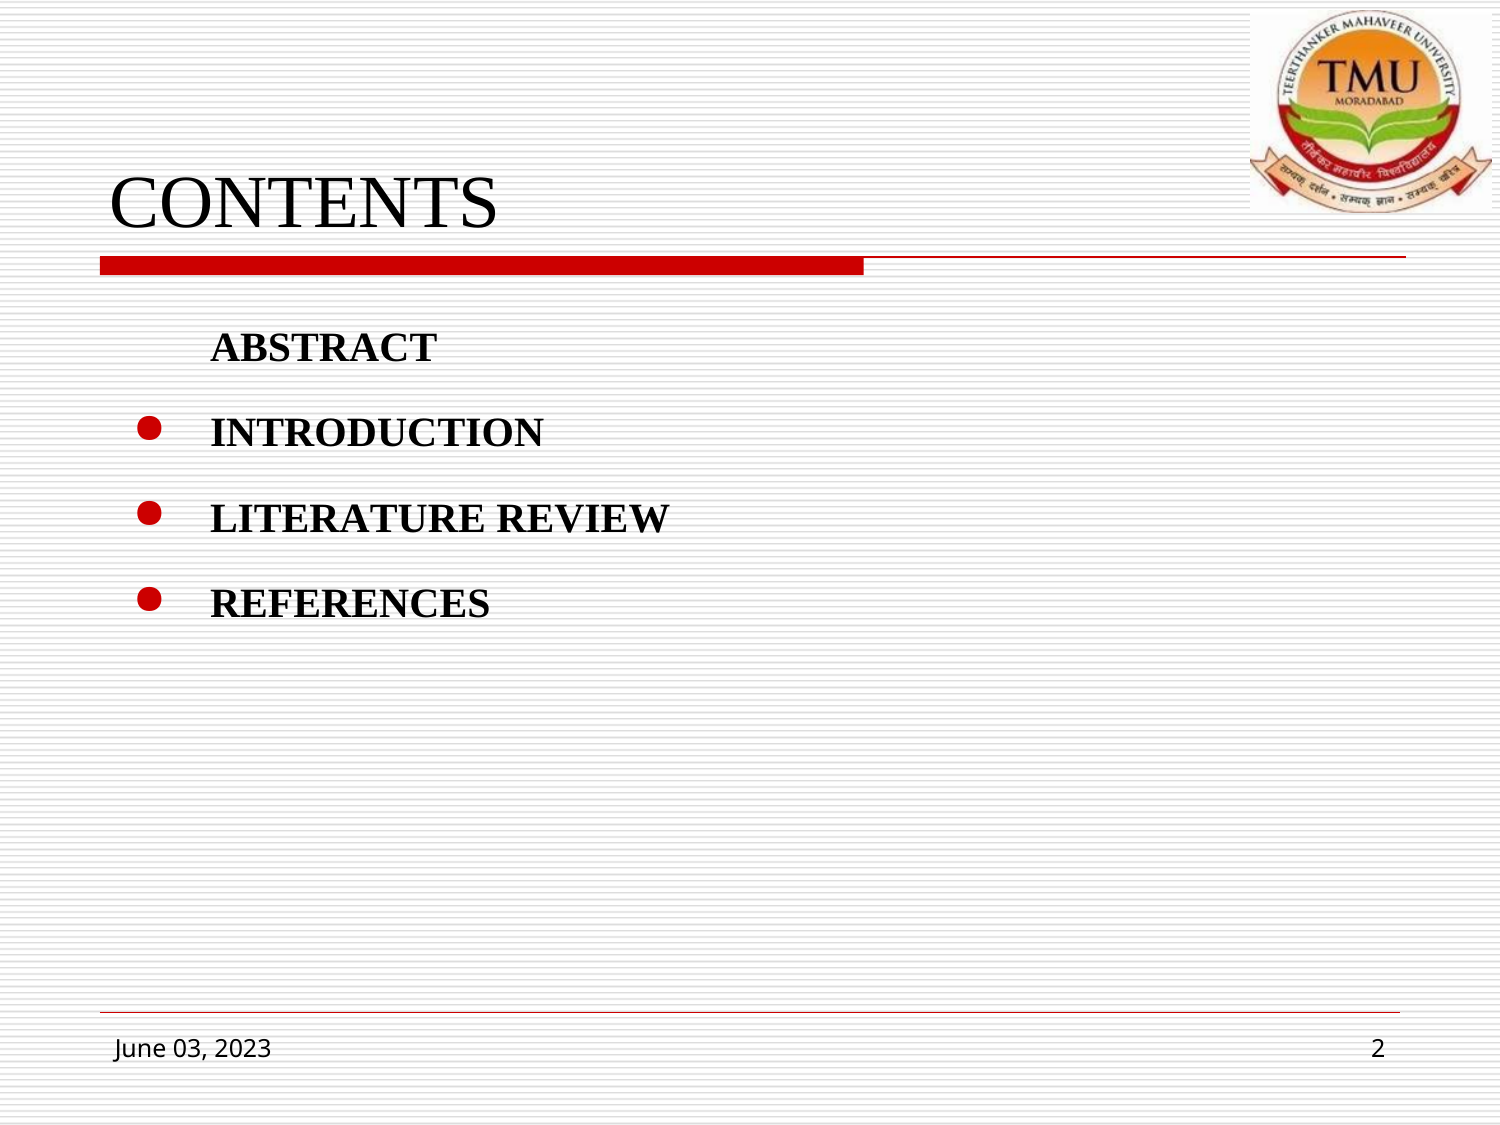

# CONTENTS
ABSTRACT
INTRODUCTION
LITERATURE REVIEW
REFERENCES
June 03, 2023